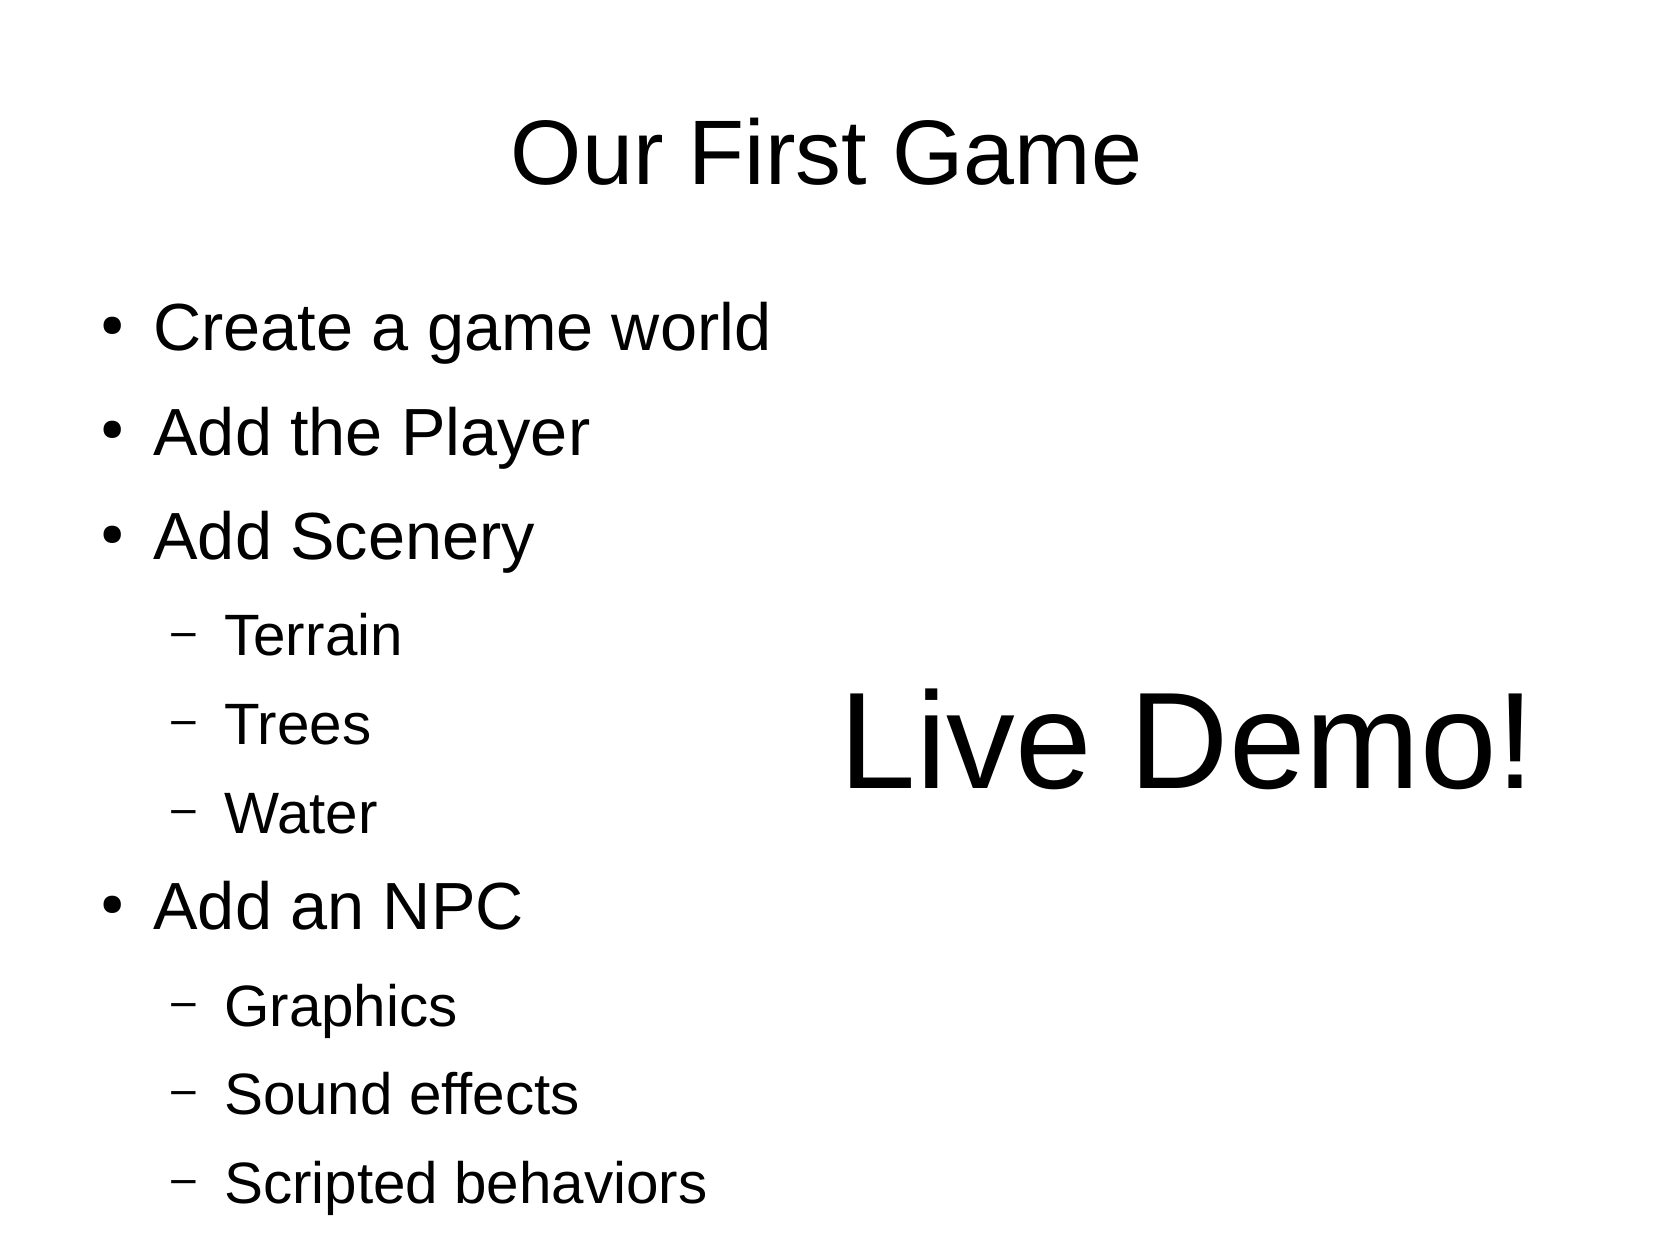

# Our First Game
Create a game world
Add the Player
Add Scenery
Terrain
Trees
Water
Add an NPC
Graphics
Sound effects
Scripted behaviors
Live Demo!